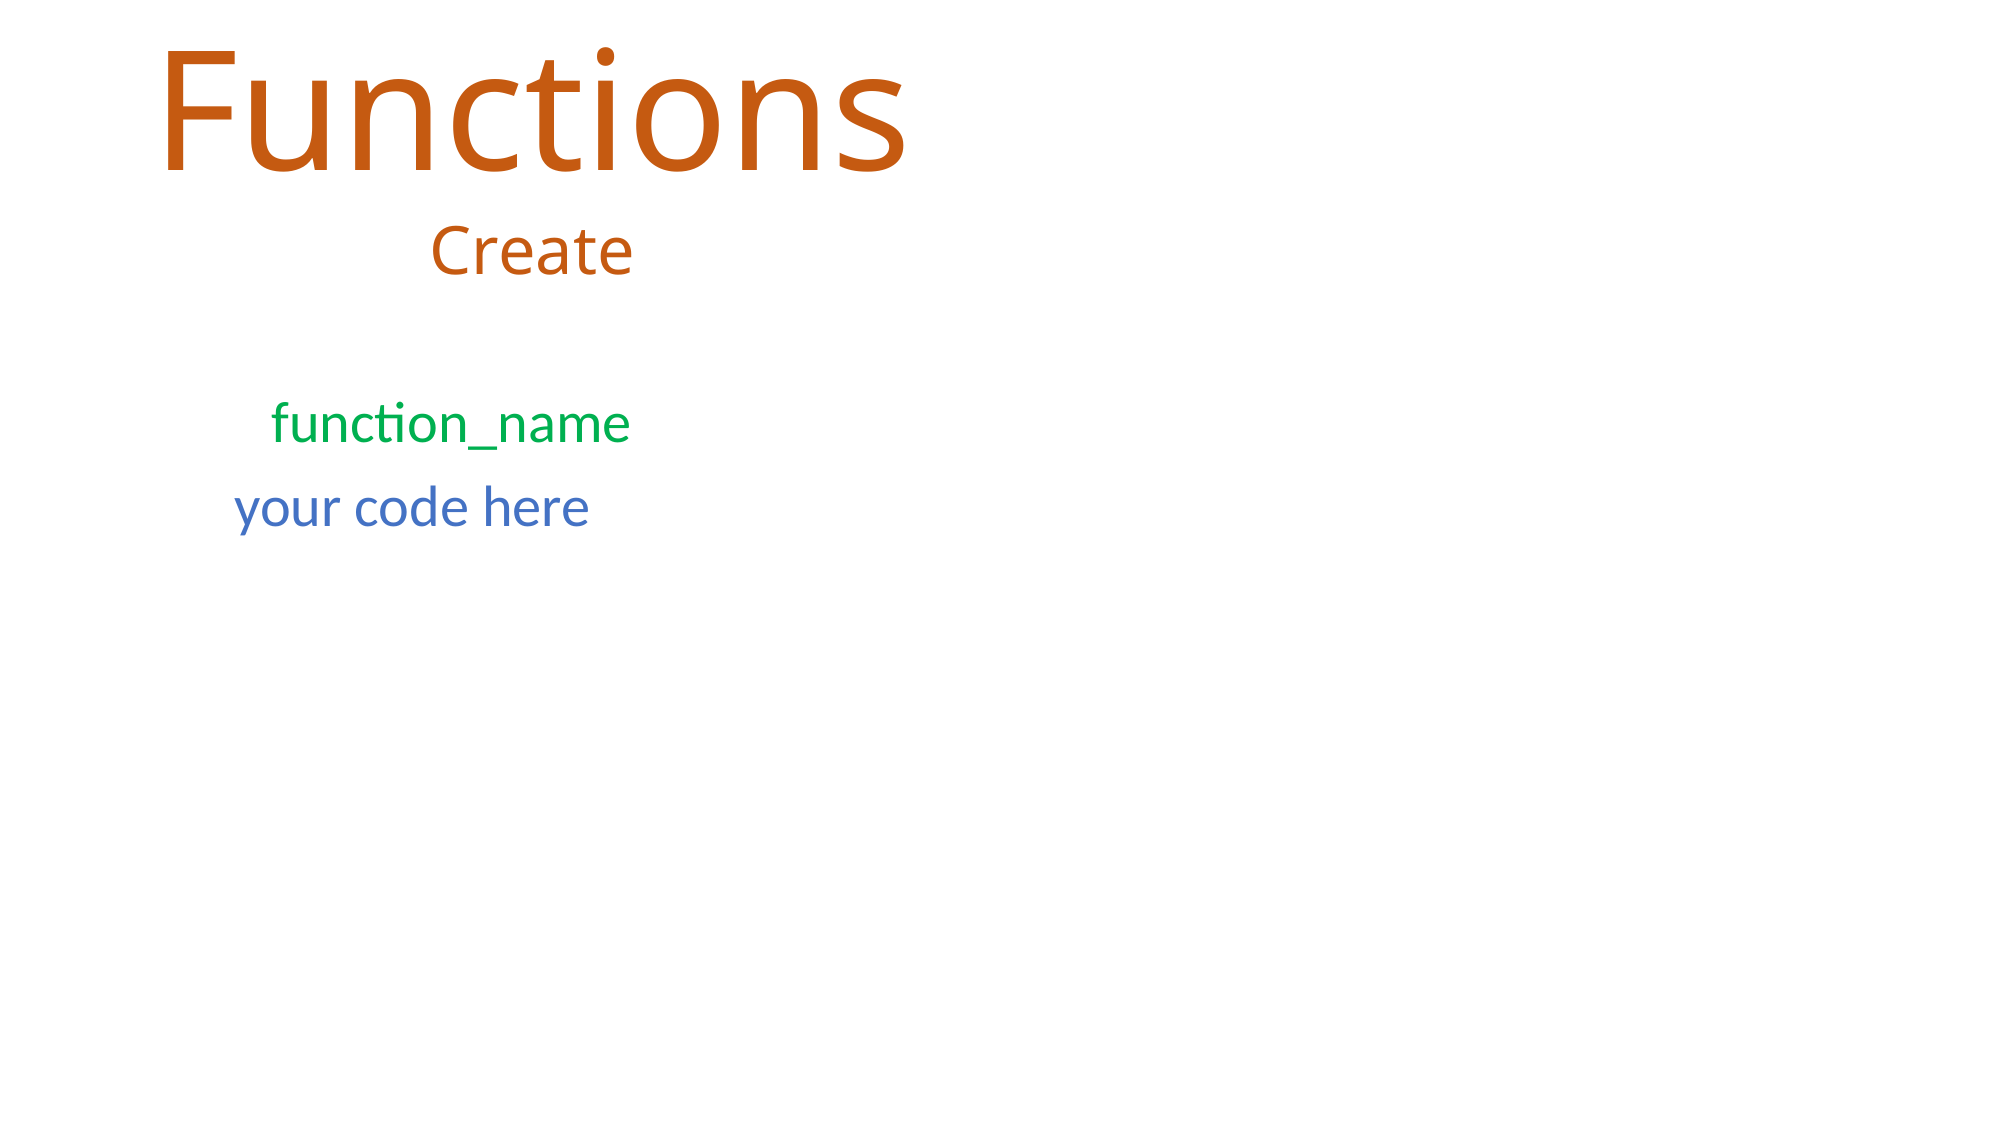

# Functions
Create
def <function_name>():
 <your code here>